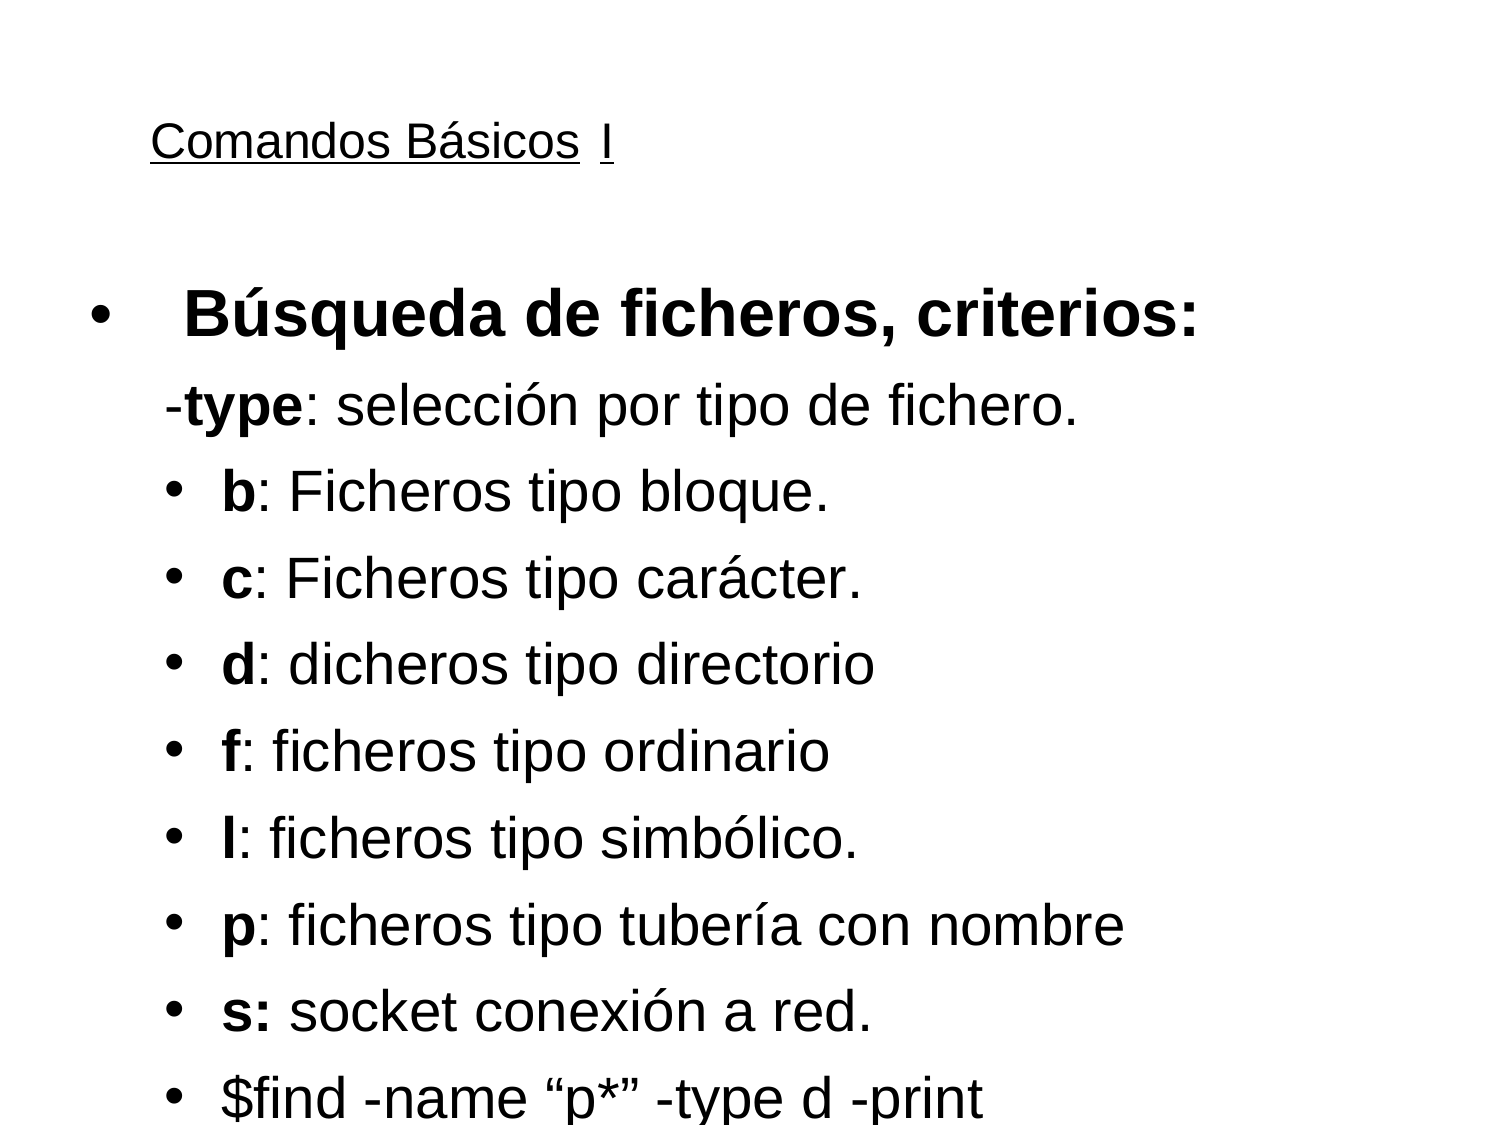

# Comandos Básicos	I
•	Búsqueda de ficheros, criterios:
-type: selección por tipo de fichero.
b: Ficheros tipo bloque.
c: Ficheros tipo carácter.
d: dicheros tipo directorio
f: ficheros tipo ordinario
l: ficheros tipo simbólico.
p: ficheros tipo tubería con nombre
s: socket conexión a red.
$find -name “p*” -type d -print